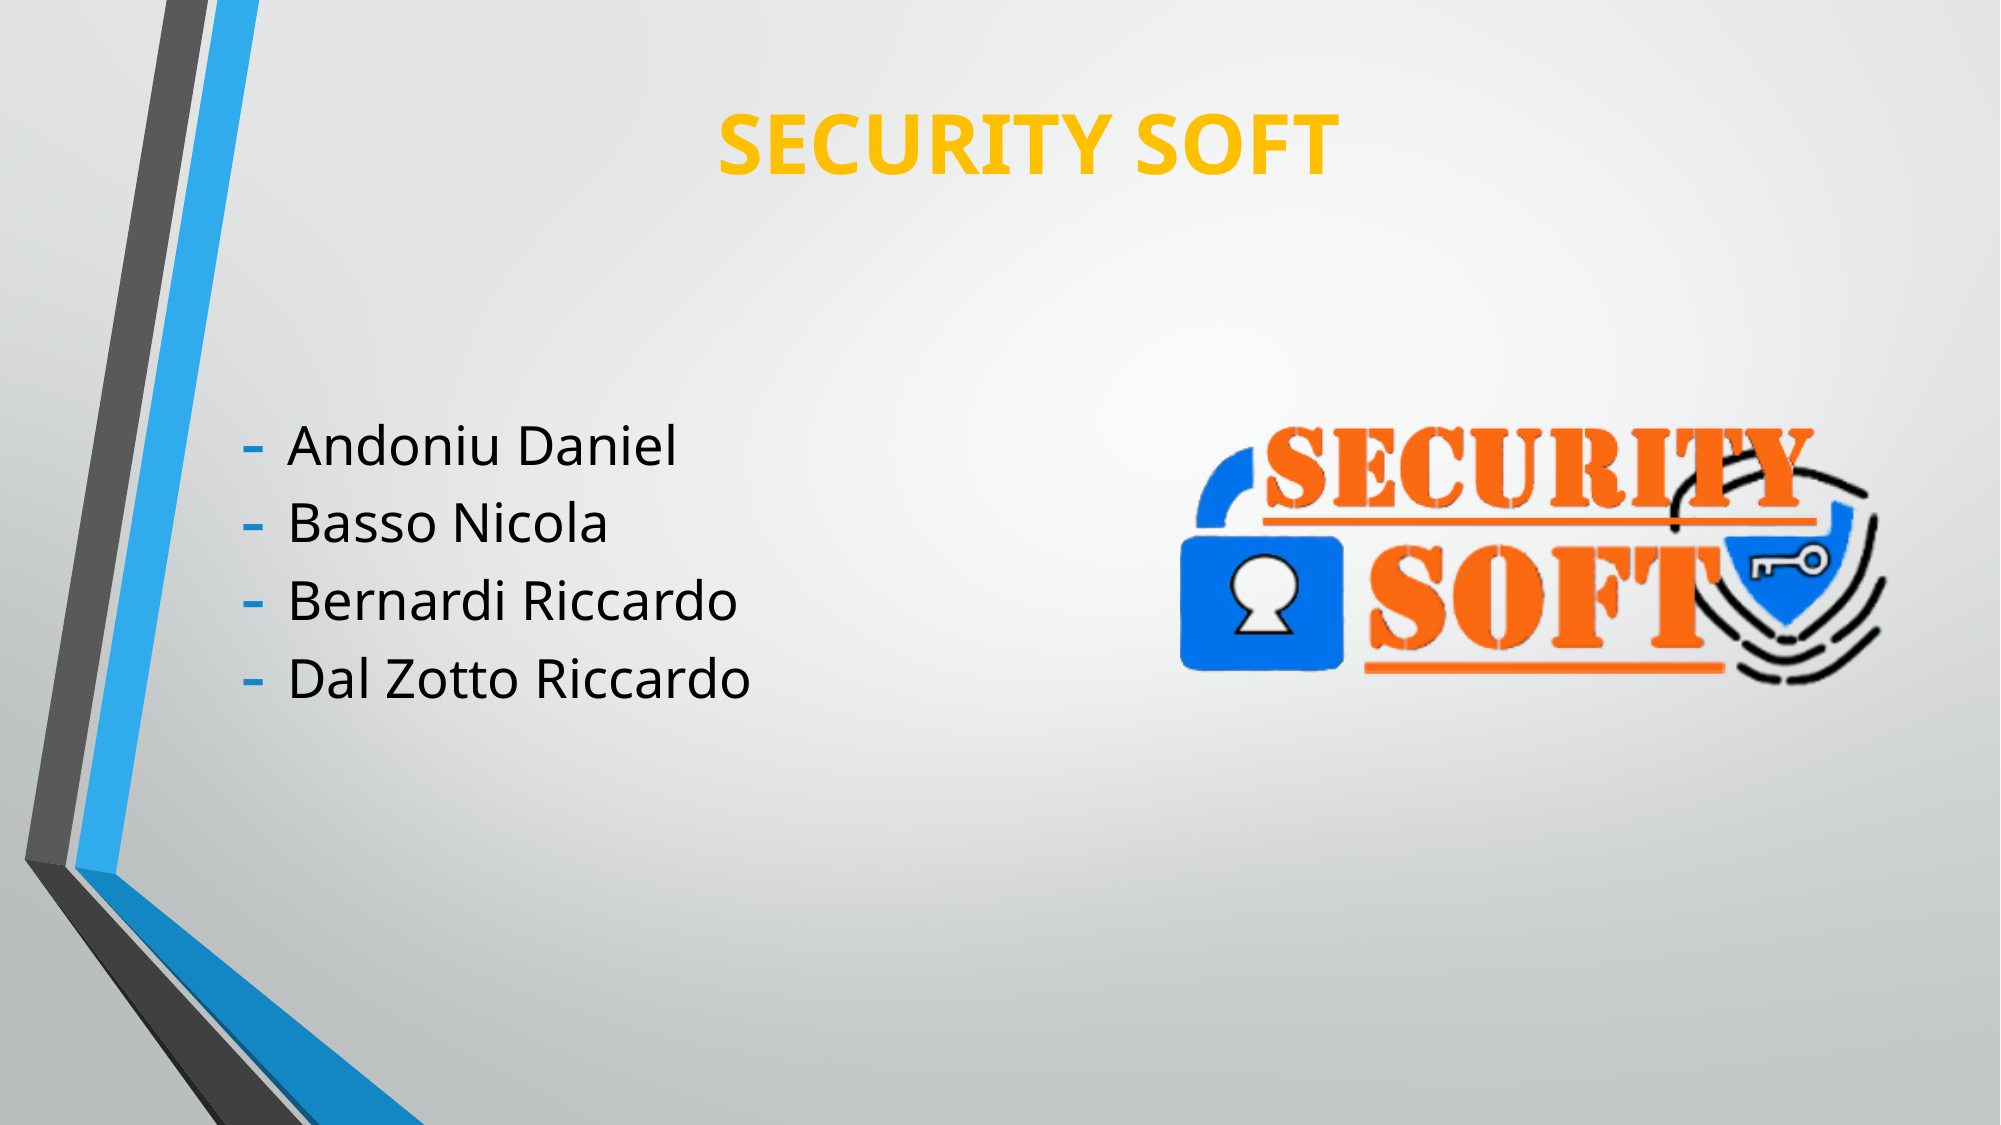

# SECURITY SOFT
Andoniu Daniel
Basso Nicola
Bernardi Riccardo
Dal Zotto Riccardo